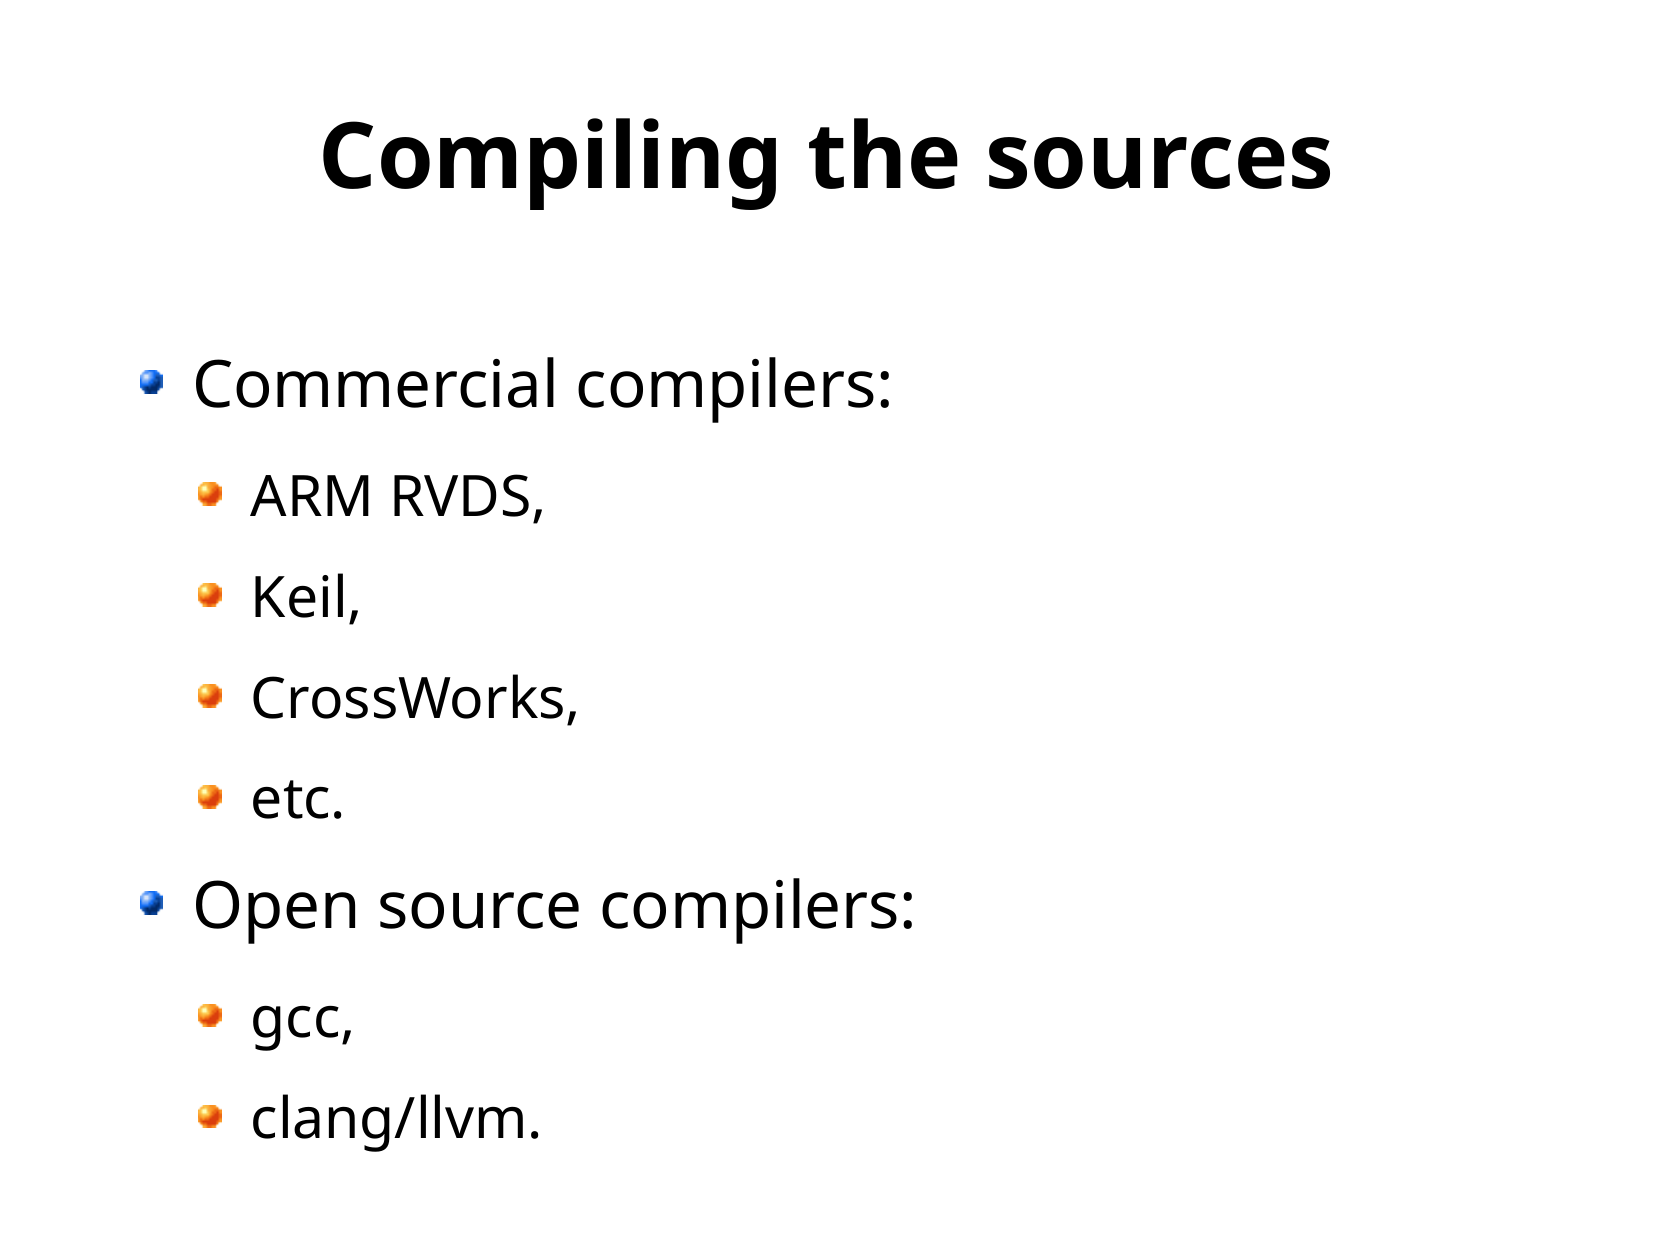

# Compiling the sources
Commercial compilers:
ARM RVDS,
Keil,
CrossWorks,
etc.
Open source compilers:
gcc,
clang/llvm.